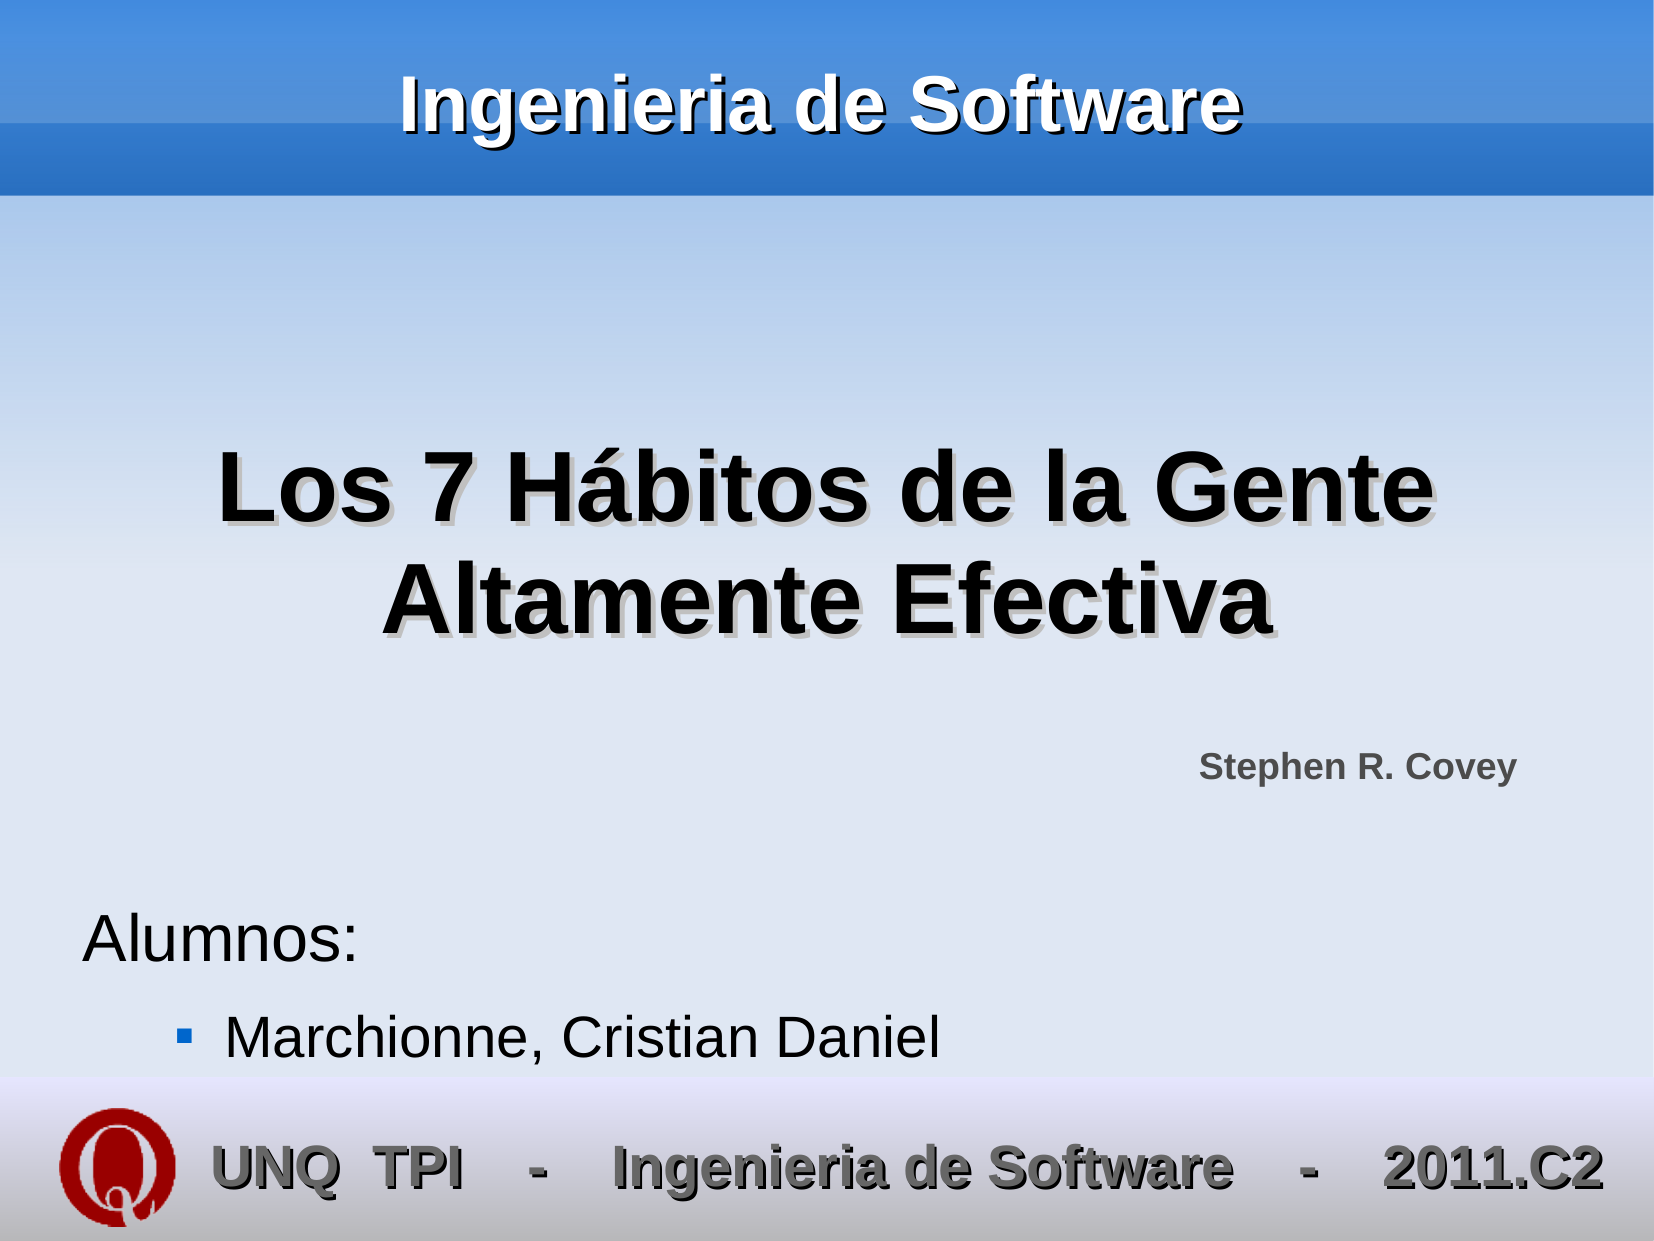

Ingenieria de Software
# Los 7 Hábitos de la Gente Altamente Efectiva
Alumnos:
Marchionne, Cristian Daniel
Stephen R. Covey
UNQ TPI - Ingenieria de Software - 2011.C2